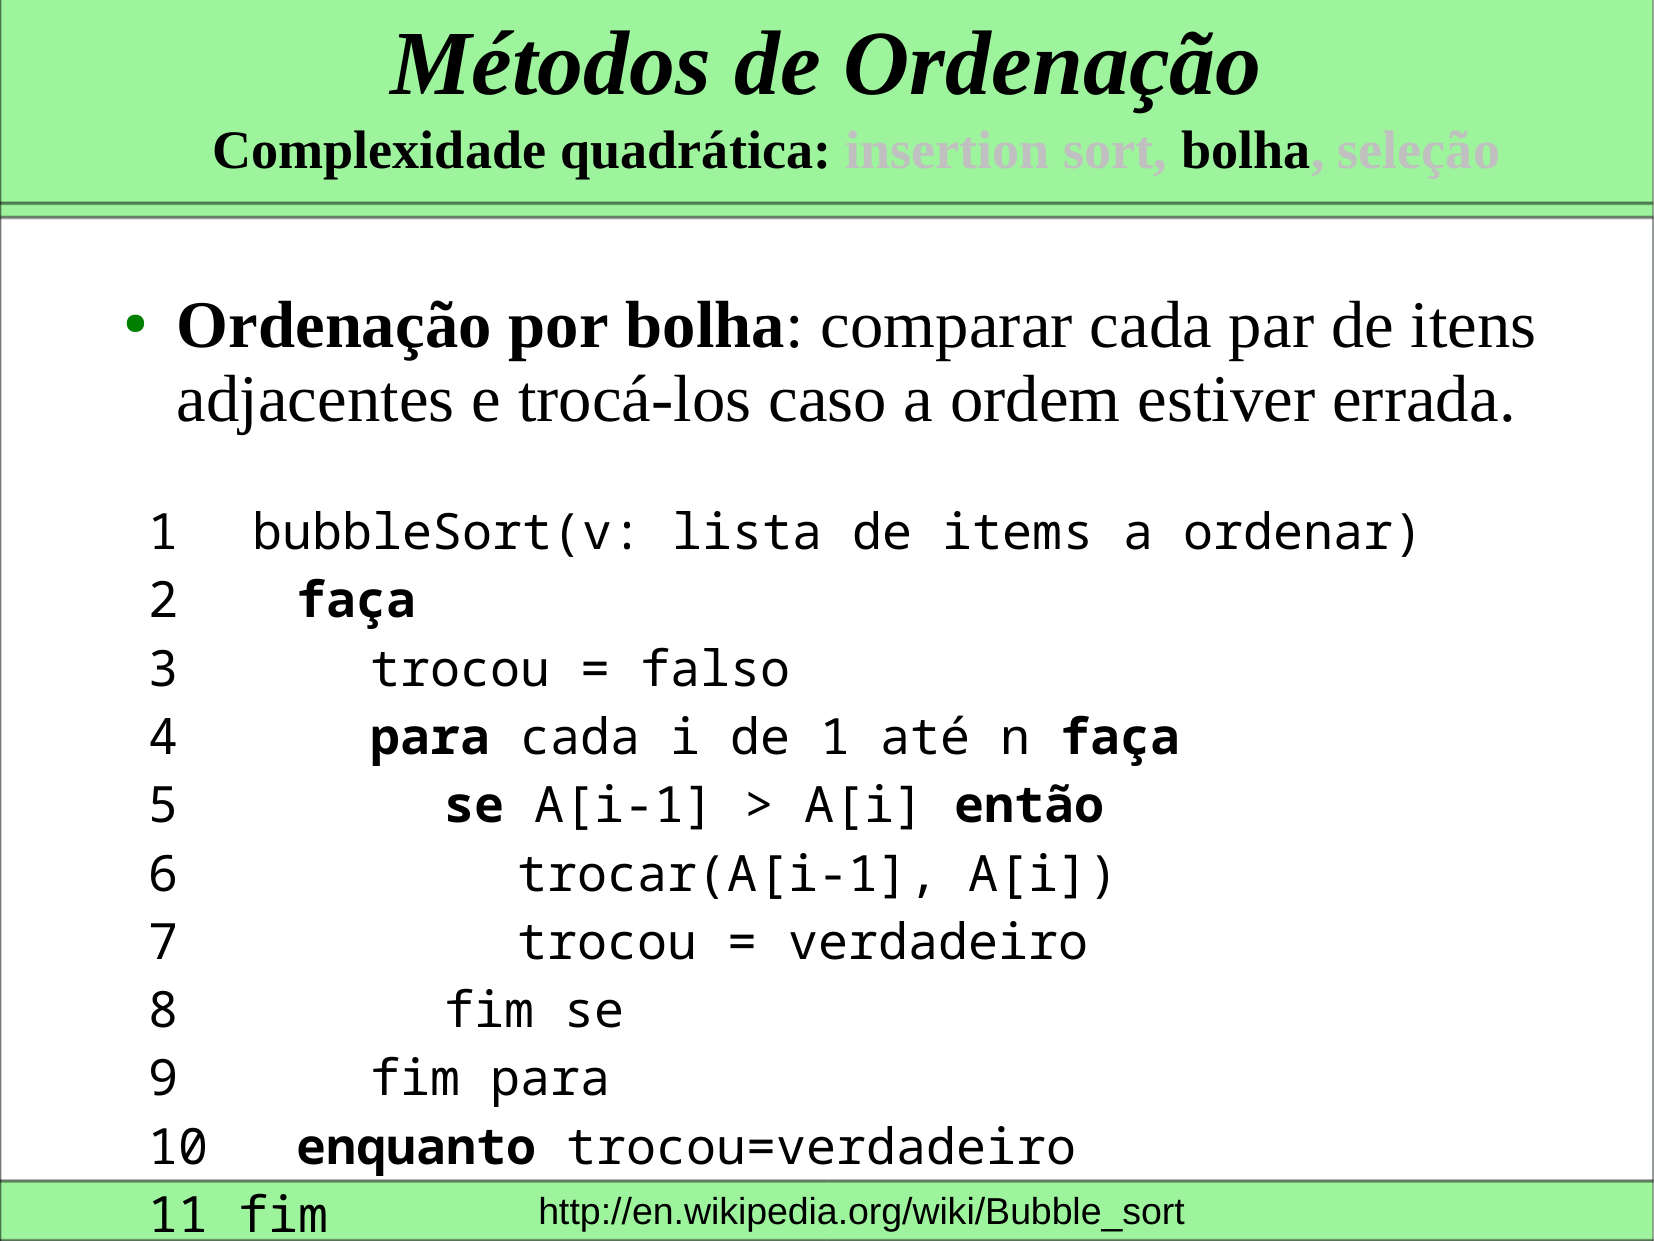

# Métodos de Ordenação
Complexidade quadrática: insertion sort, bolha, seleção
Ordenação por bolha: comparar cada par de itens adjacentes e trocá-los caso a ordem estiver errada.
1	 bubbleSort(v: lista de items a ordenar)
2 		faça
3			trocou = falso
4			para cada i de 1 até n faça
5 		se A[i-1] > A[i] então
6					trocar(A[i-1], A[i])
7					trocou = verdadeiro
8				fim se
9			fim para
10		enquanto trocou=verdadeiro
11 fim
http://en.wikipedia.org/wiki/Bubble_sort